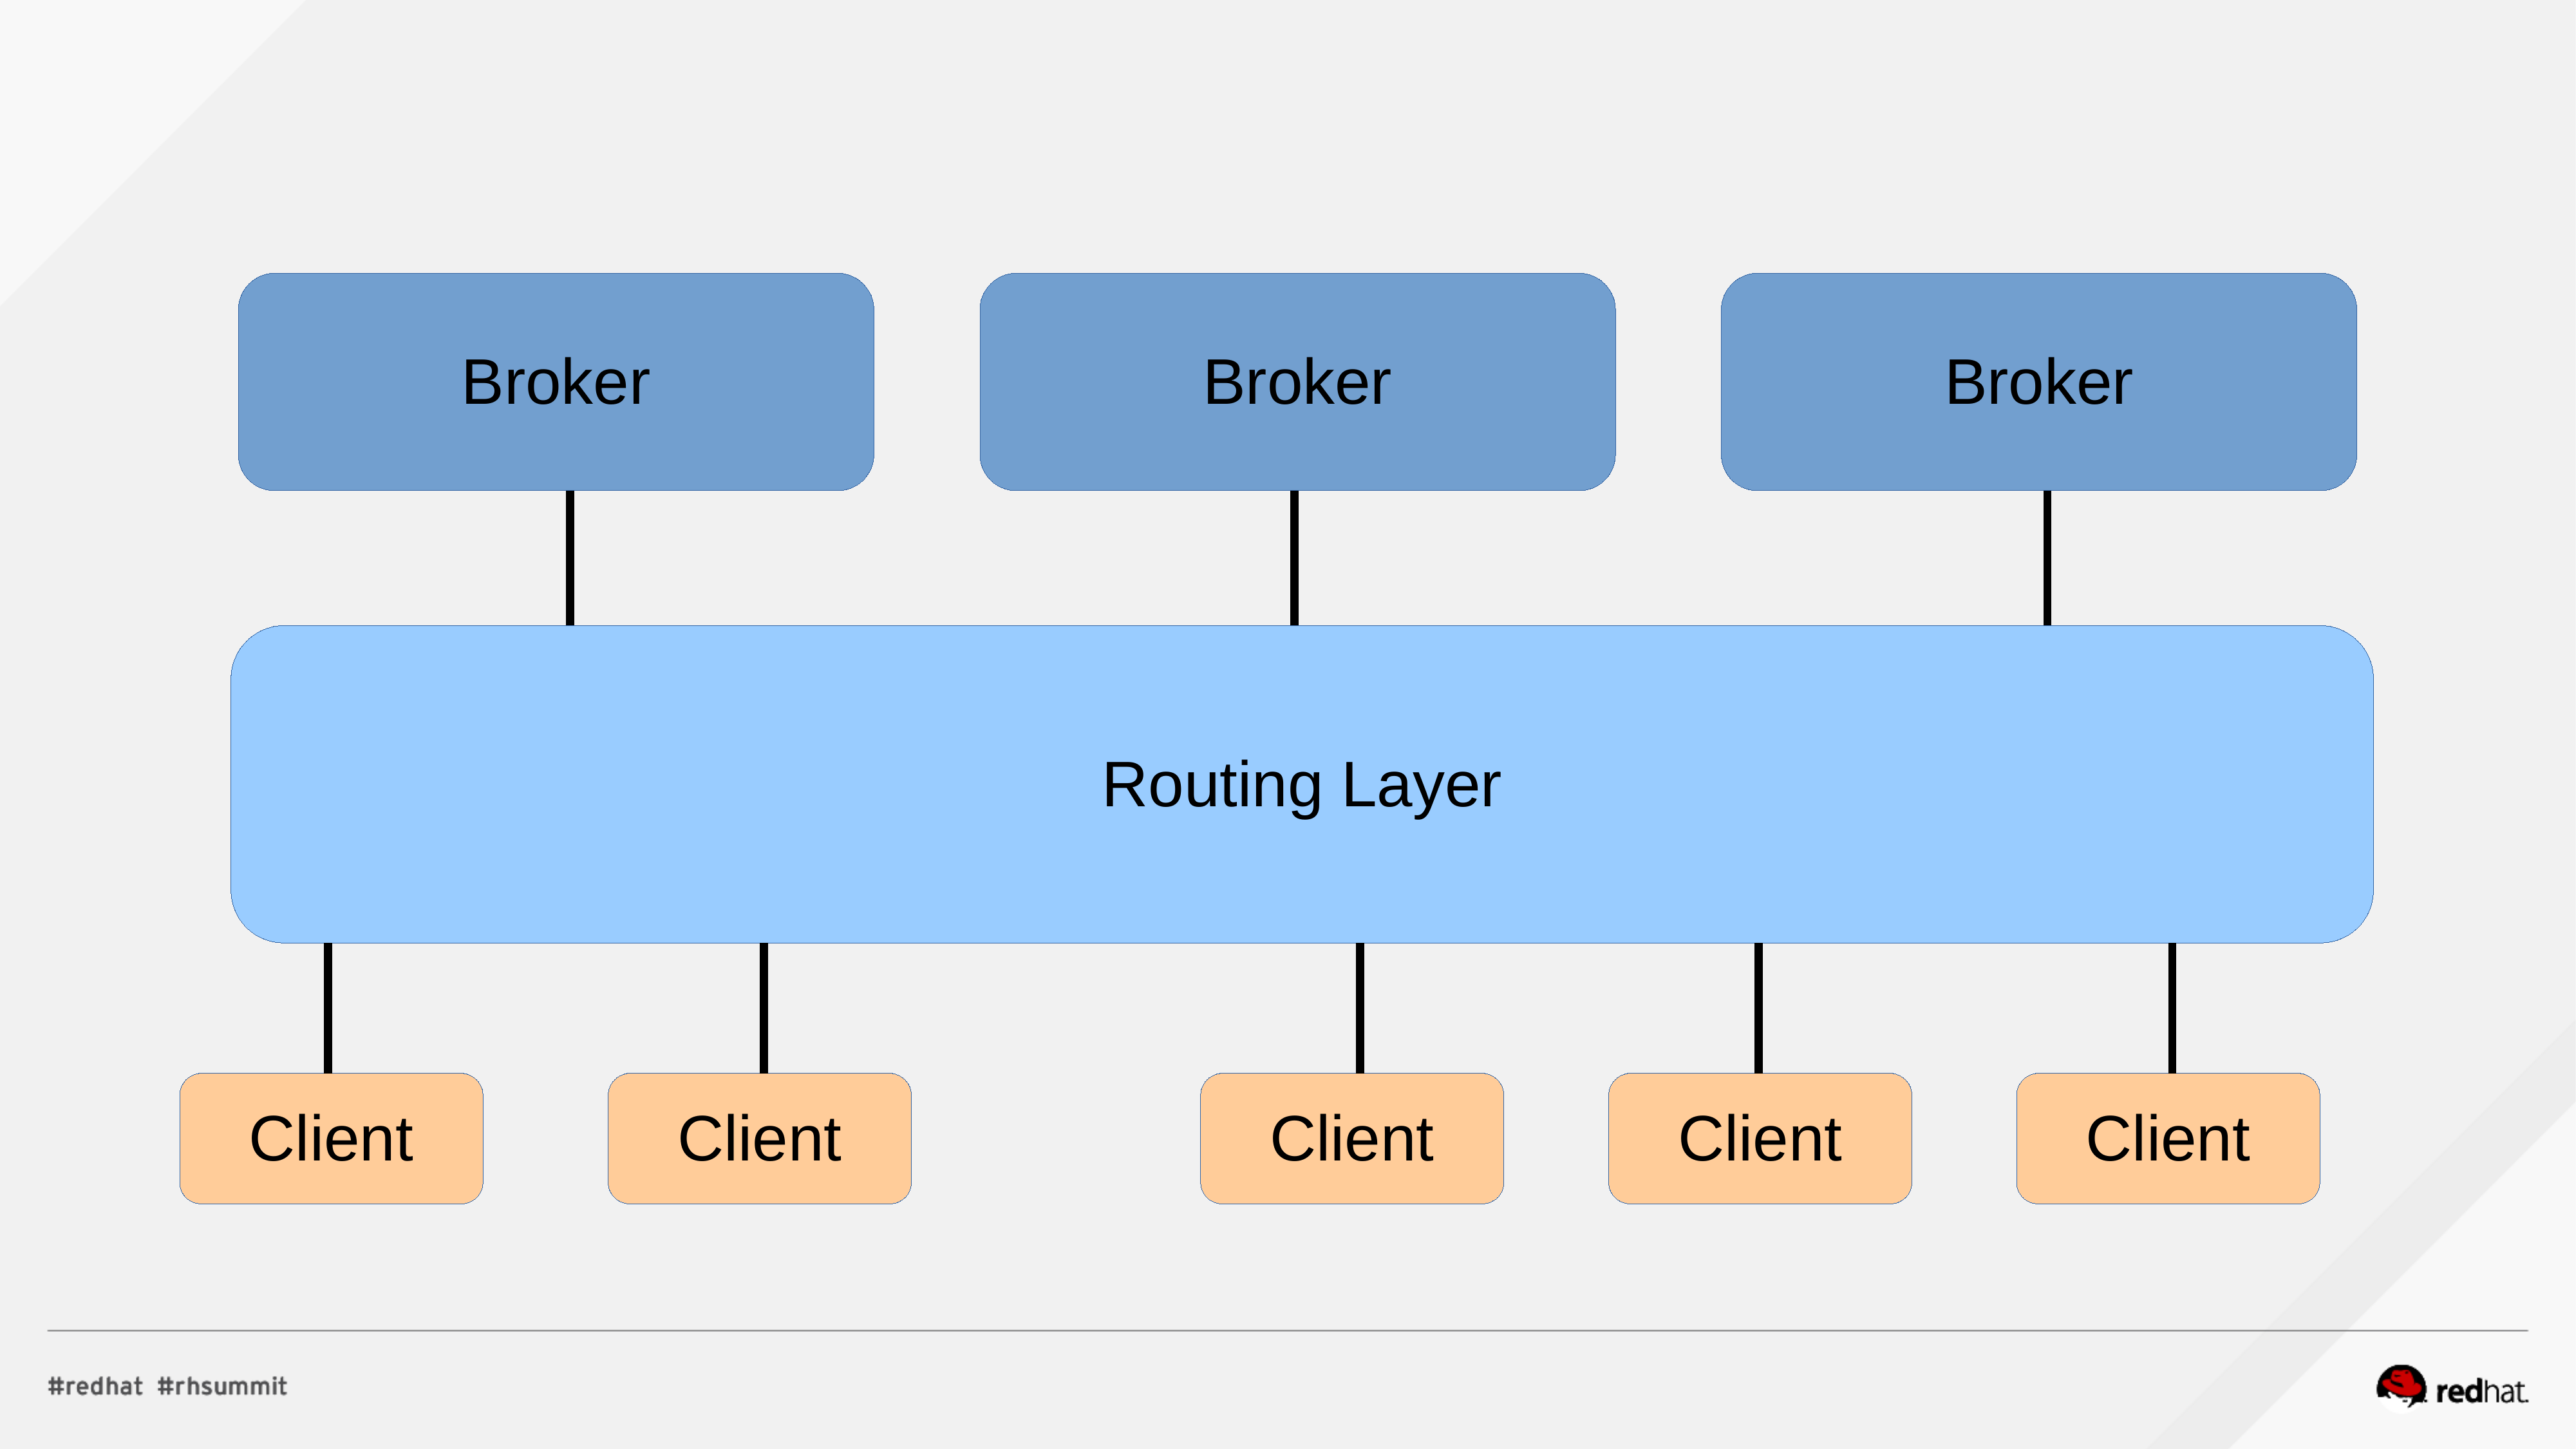

Broker
Broker
Broker
Routing Layer
Client
Client
Client
Client
Client
Client